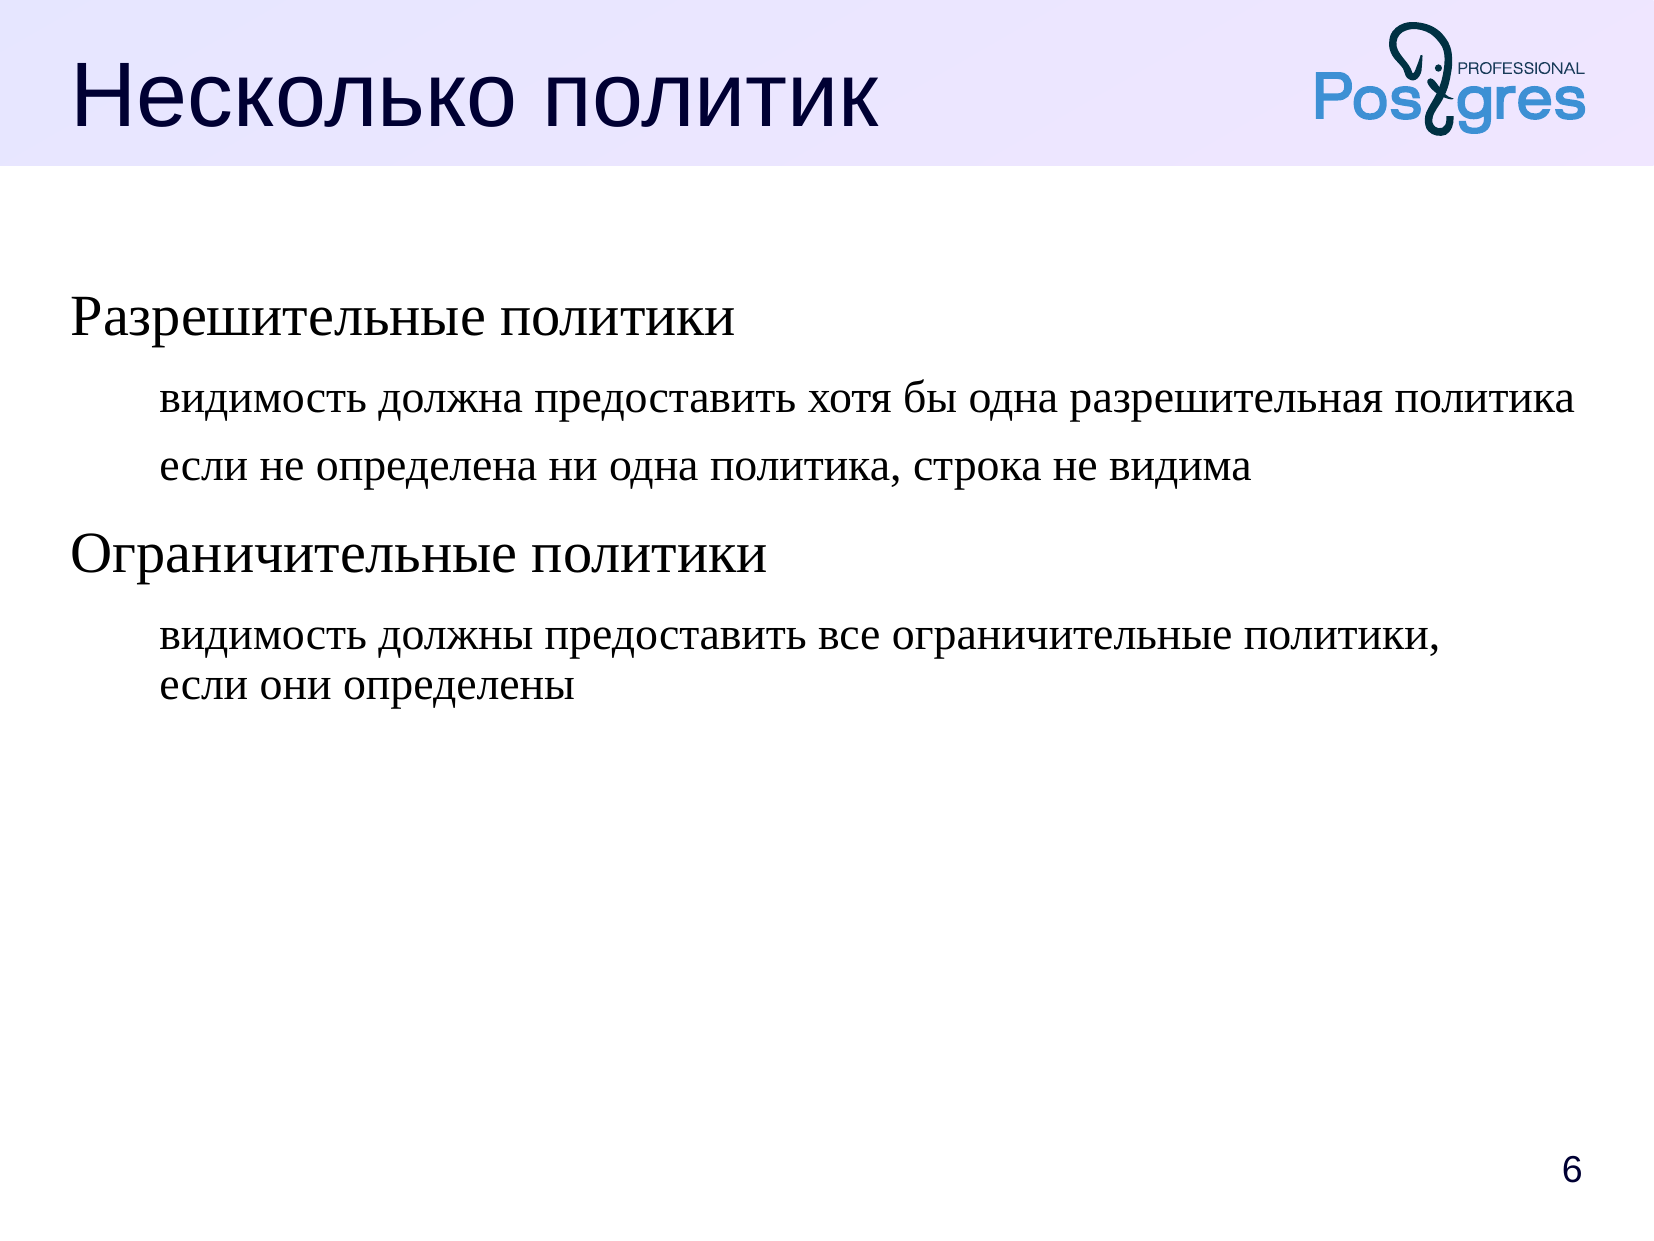

# Несколько политик
Разрешительные политики
видимость должна предоставить хотя бы одна разрешительная политика
если не определена ни одна политика, строка не видима
Ограничительные политики
видимость должны предоставить все ограничительные политики,
если они определены